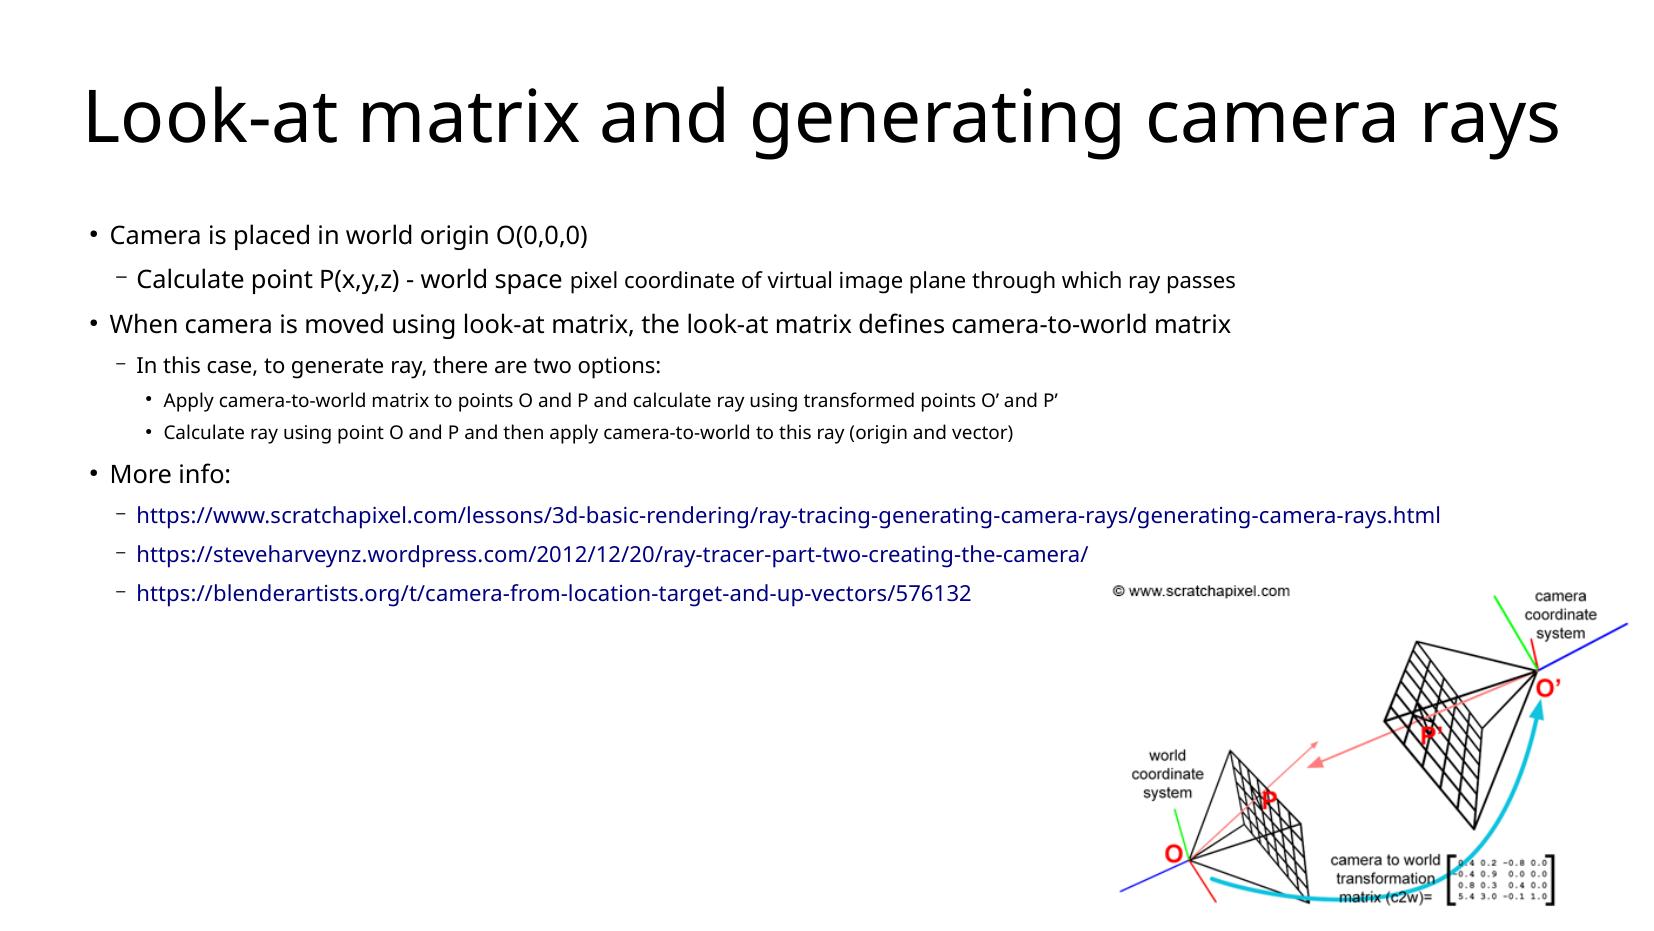

# Look-at matrix and generating camera rays
Camera is placed in world origin O(0,0,0)
Calculate point P(x,y,z) - world space pixel coordinate of virtual image plane through which ray passes
When camera is moved using look-at matrix, the look-at matrix defines camera-to-world matrix
In this case, to generate ray, there are two options:
Apply camera-to-world matrix to points O and P and calculate ray using transformed points O’ and P’
Calculate ray using point O and P and then apply camera-to-world to this ray (origin and vector)
More info:
https://www.scratchapixel.com/lessons/3d-basic-rendering/ray-tracing-generating-camera-rays/generating-camera-rays.html
https://steveharveynz.wordpress.com/2012/12/20/ray-tracer-part-two-creating-the-camera/
https://blenderartists.org/t/camera-from-location-target-and-up-vectors/576132